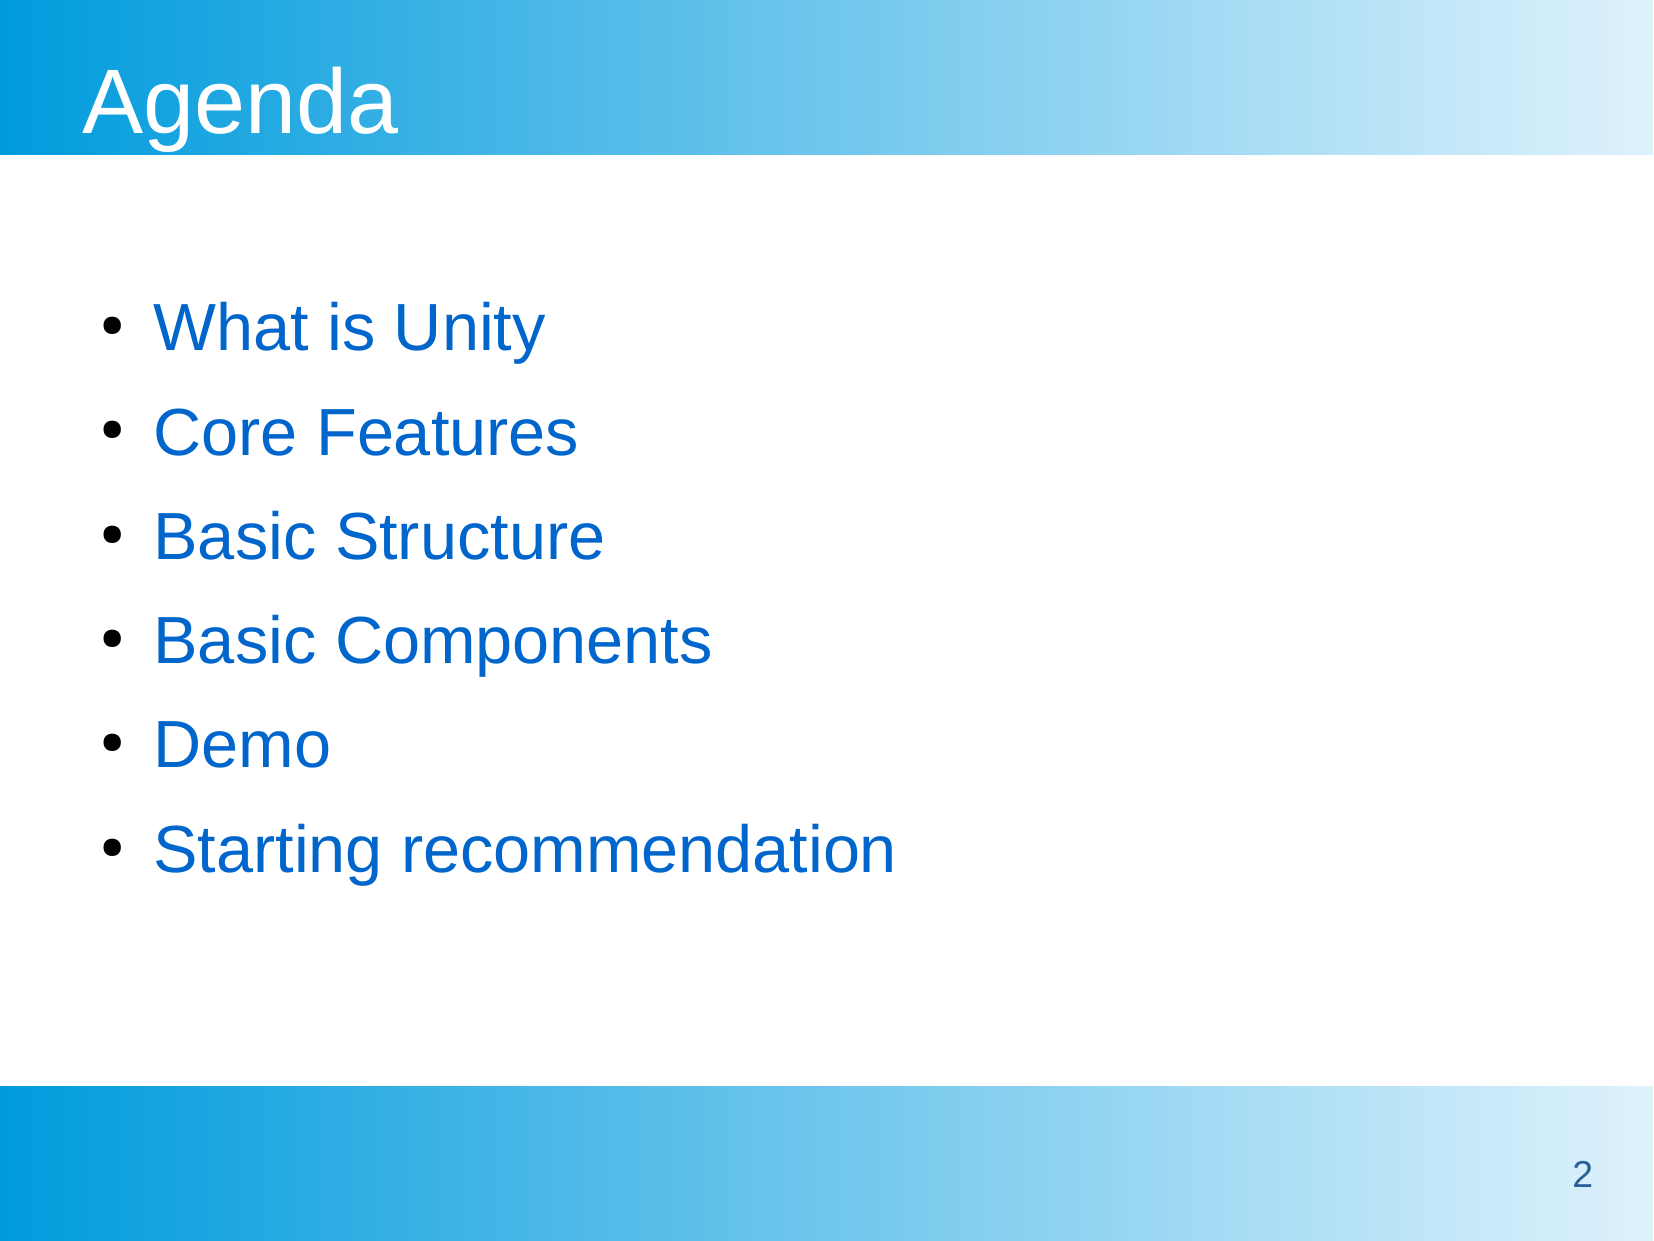

# Agenda
What is Unity
Core Features
Basic Structure
Basic Components
Demo
Starting recommendation